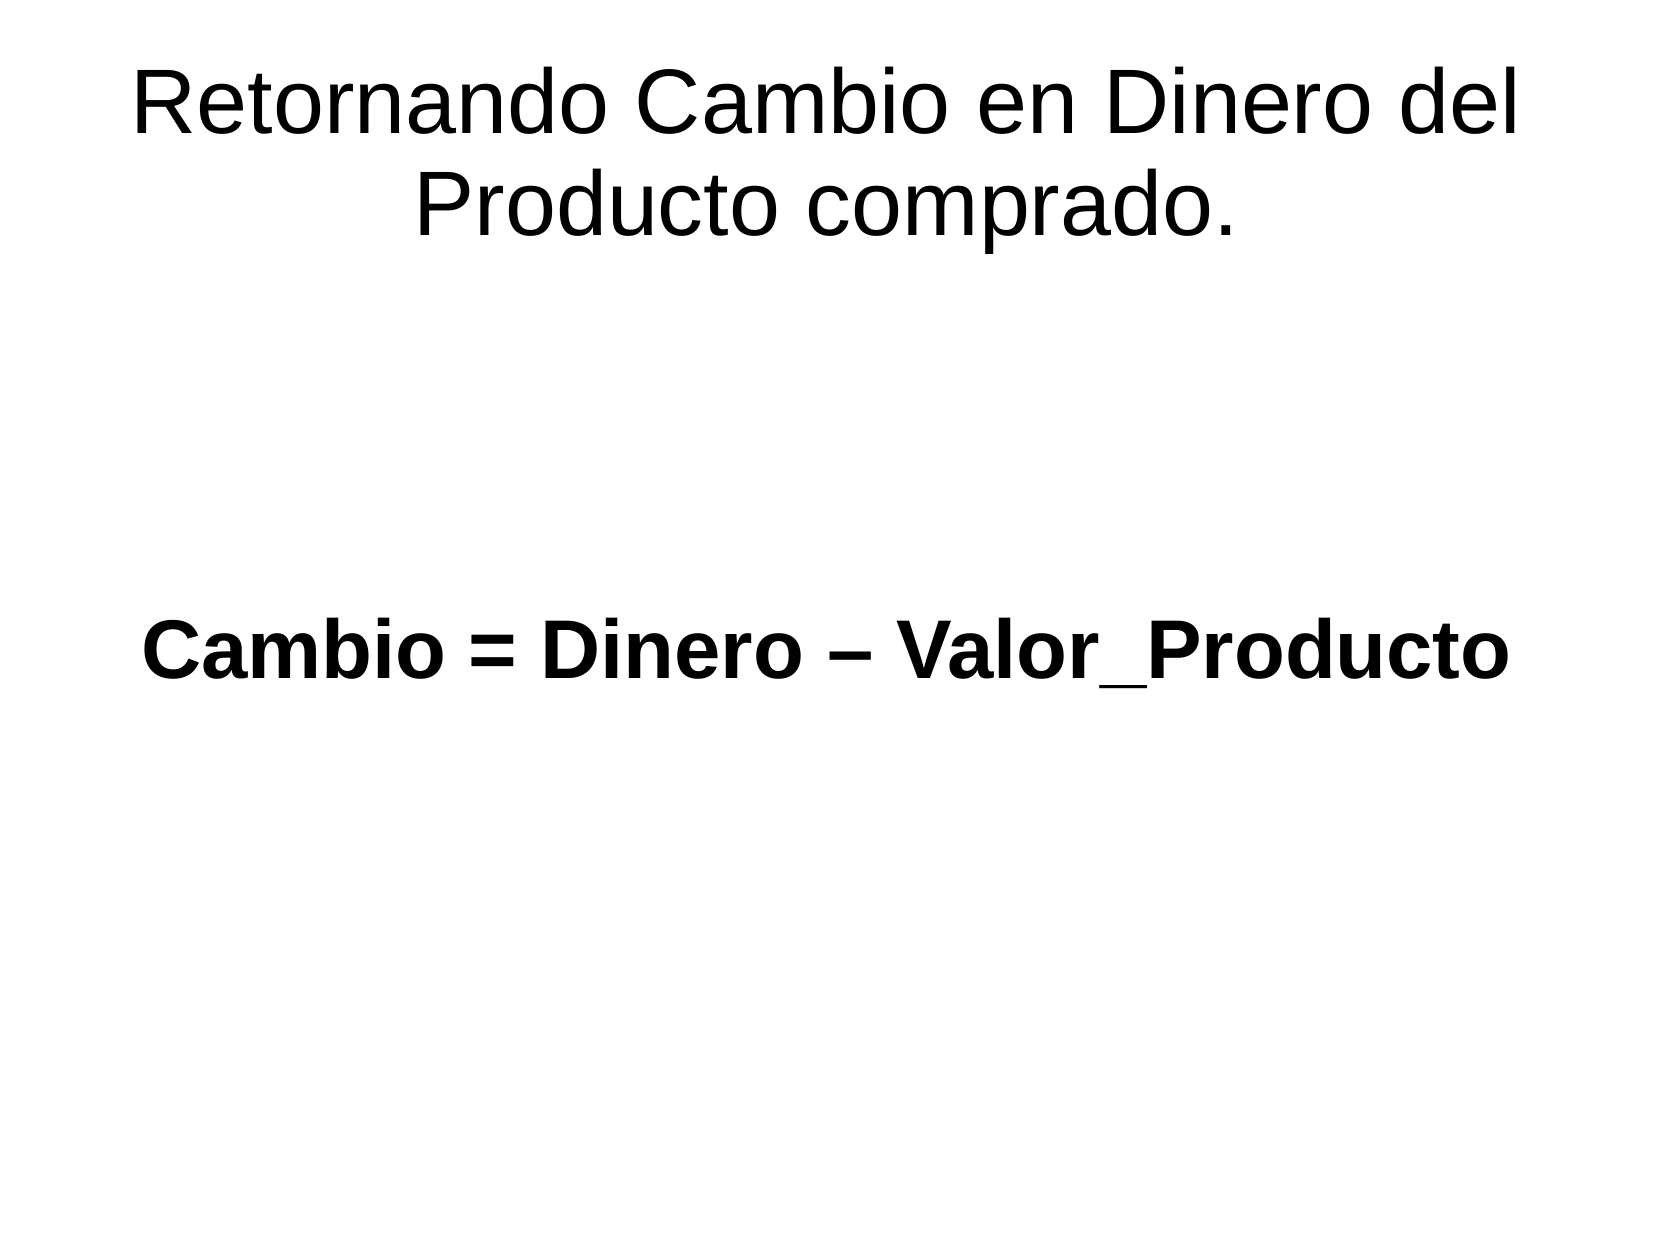

# Retornando Cambio en Dinero del Producto comprado.
Cambio = Dinero – Valor_Producto